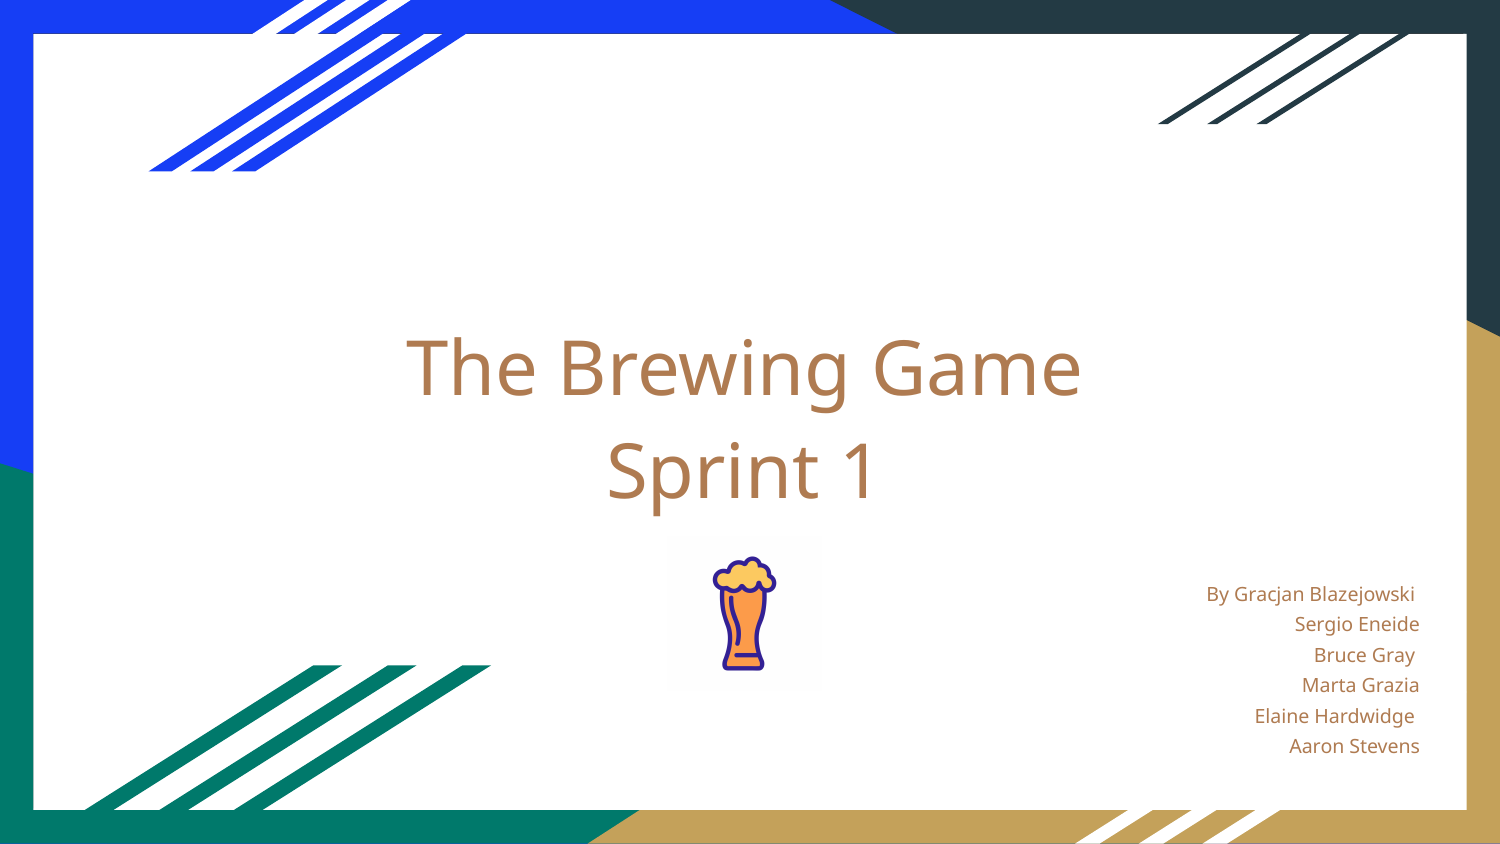

# The Brewing Game Sprint 1
By Gracjan Blazejowski
Sergio Eneide
Bruce Gray
Marta Grazia
Elaine Hardwidge
Aaron Stevens